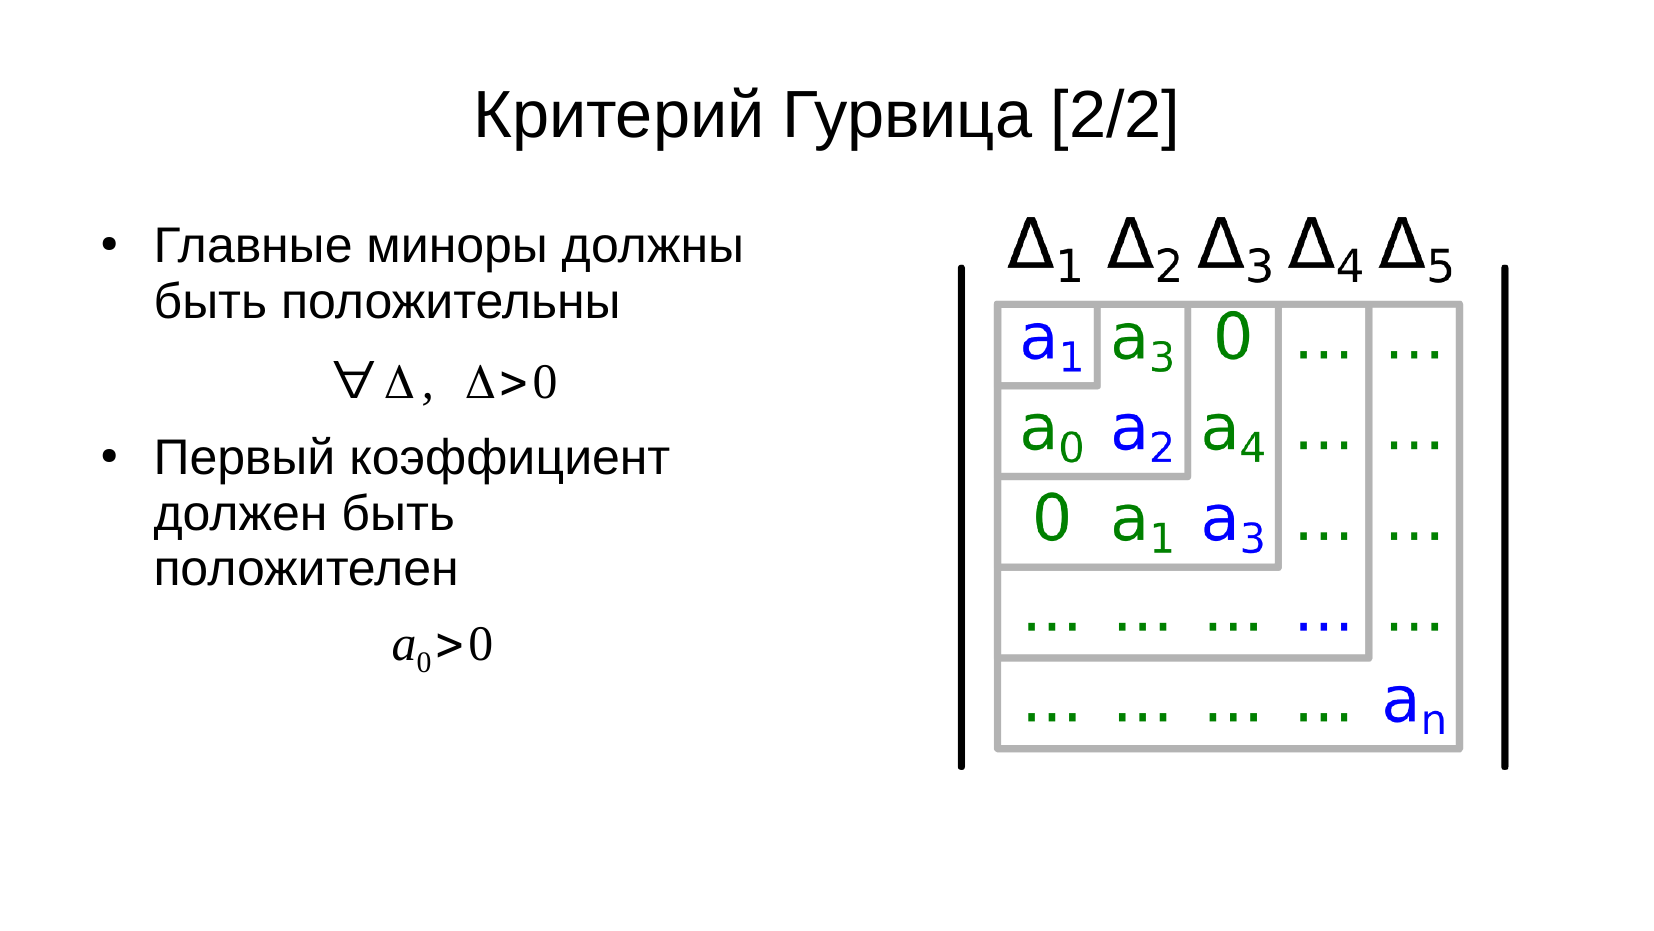

# Критерий Гурвица [2/2]
Главные миноры должны быть положительны
Первый коэффициент должен быть положителен